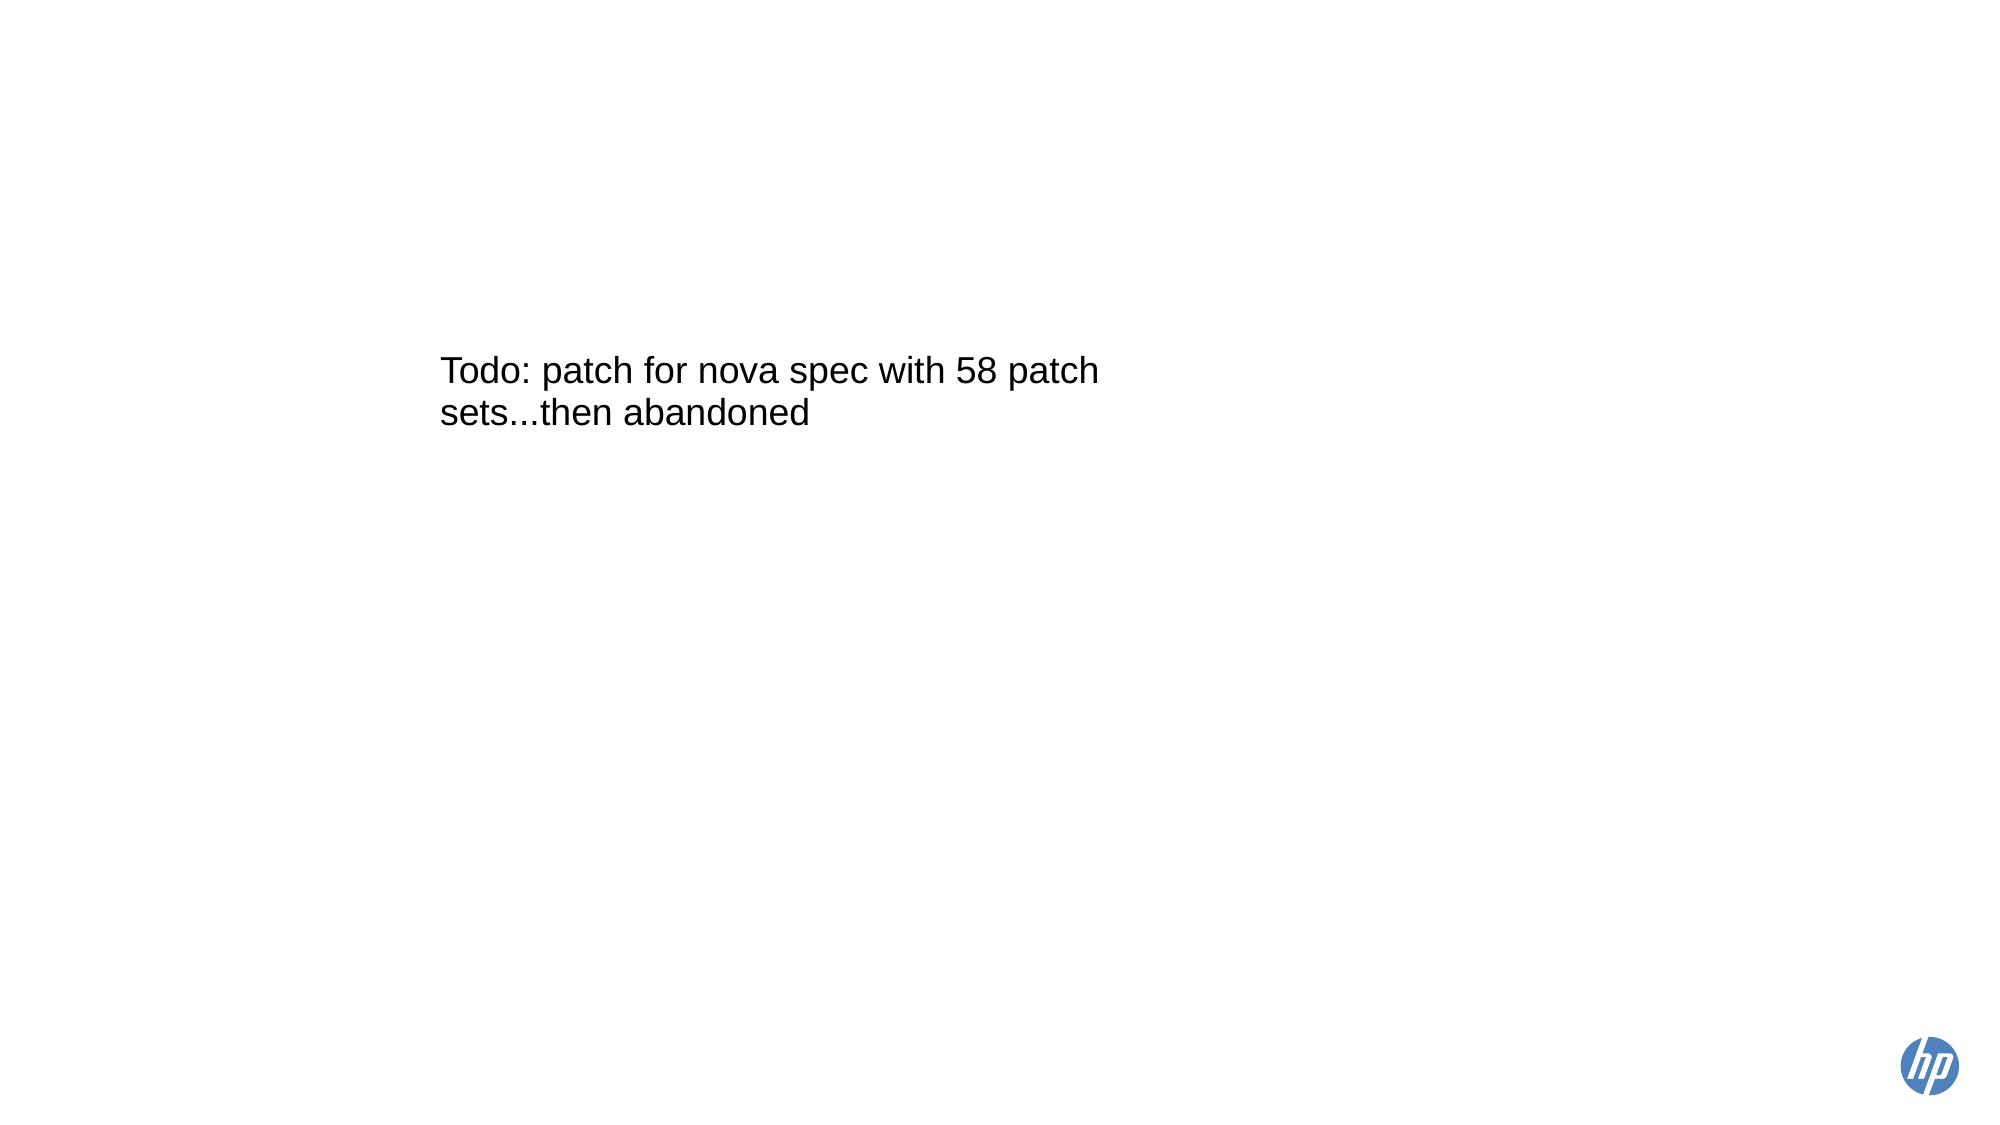

Todo: patch for nova spec with 58 patch sets...then abandoned